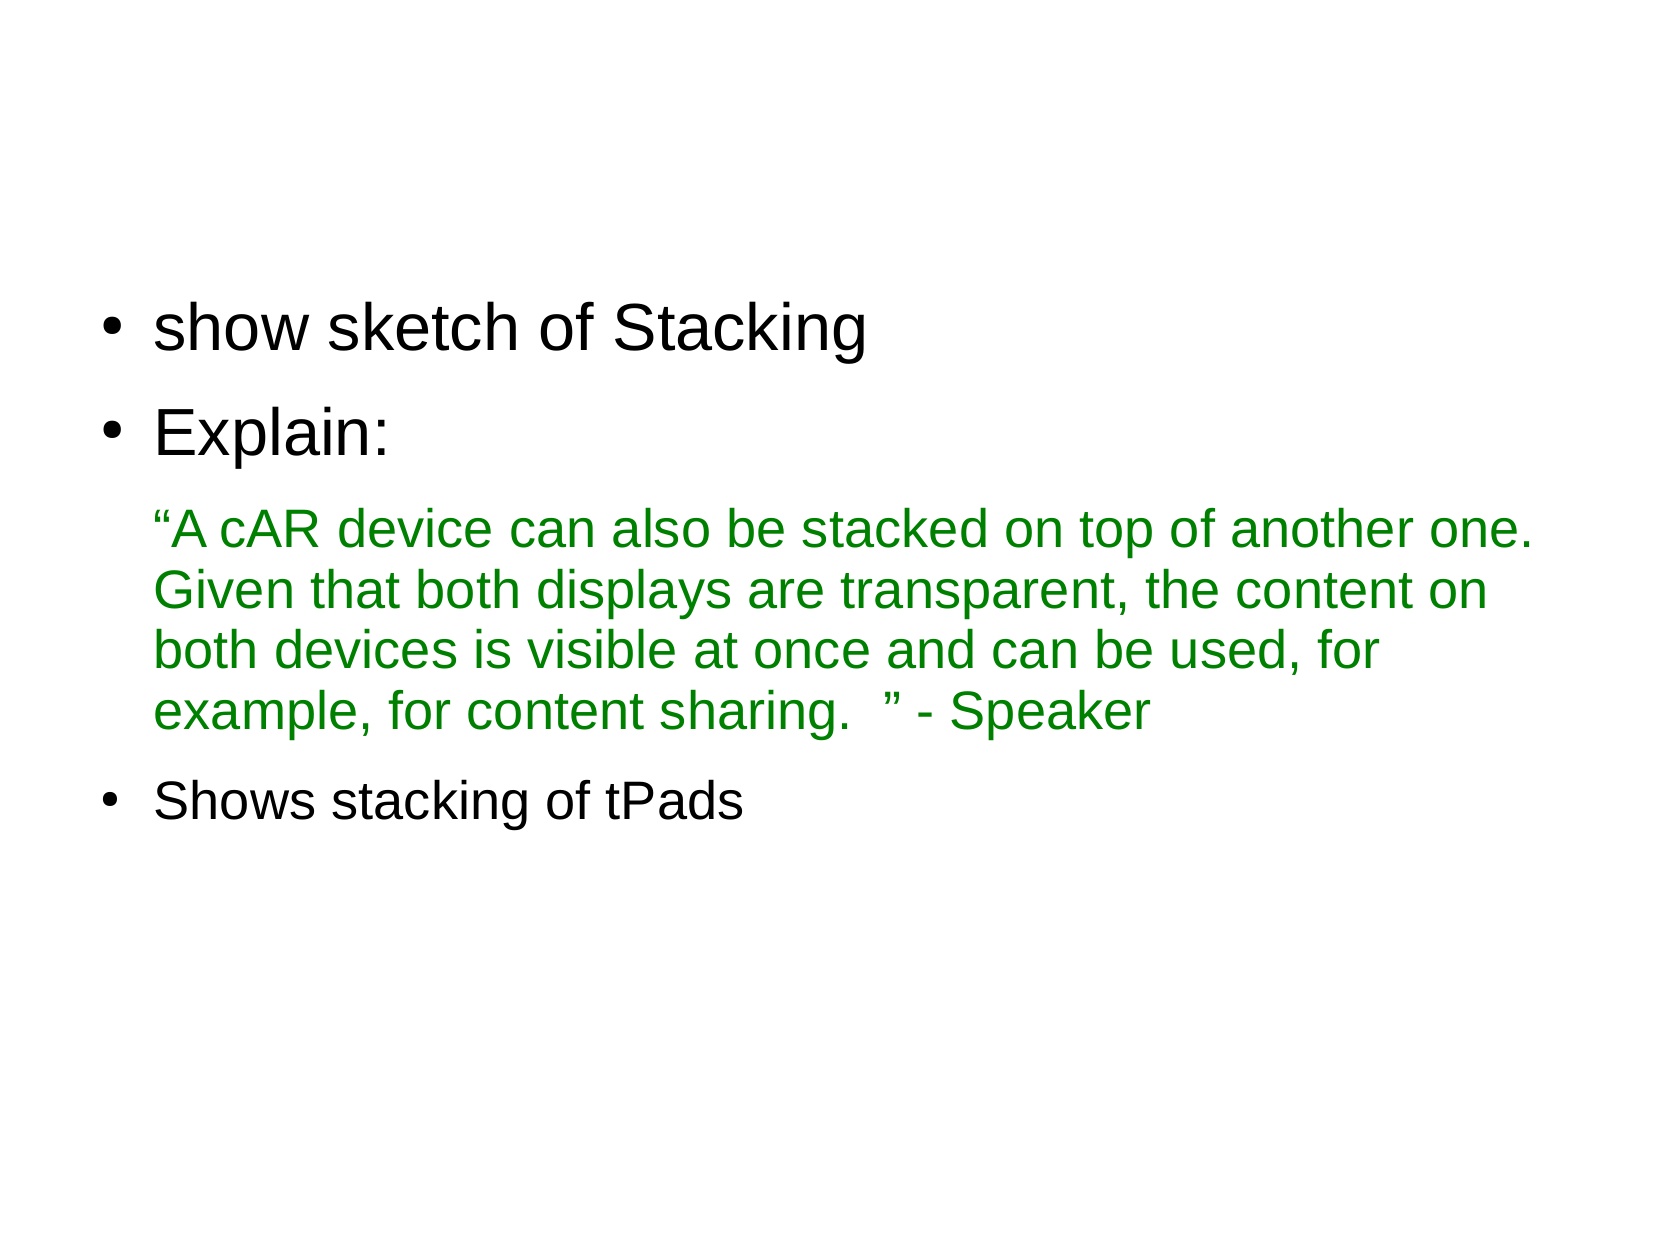

# show sketch of Stacking
Explain:
“A cAR device can also be stacked on top of another one. Given that both displays are transparent, the content on both devices is visible at once and can be used, for example, for content sharing. ” - Speaker
Shows stacking of tPads